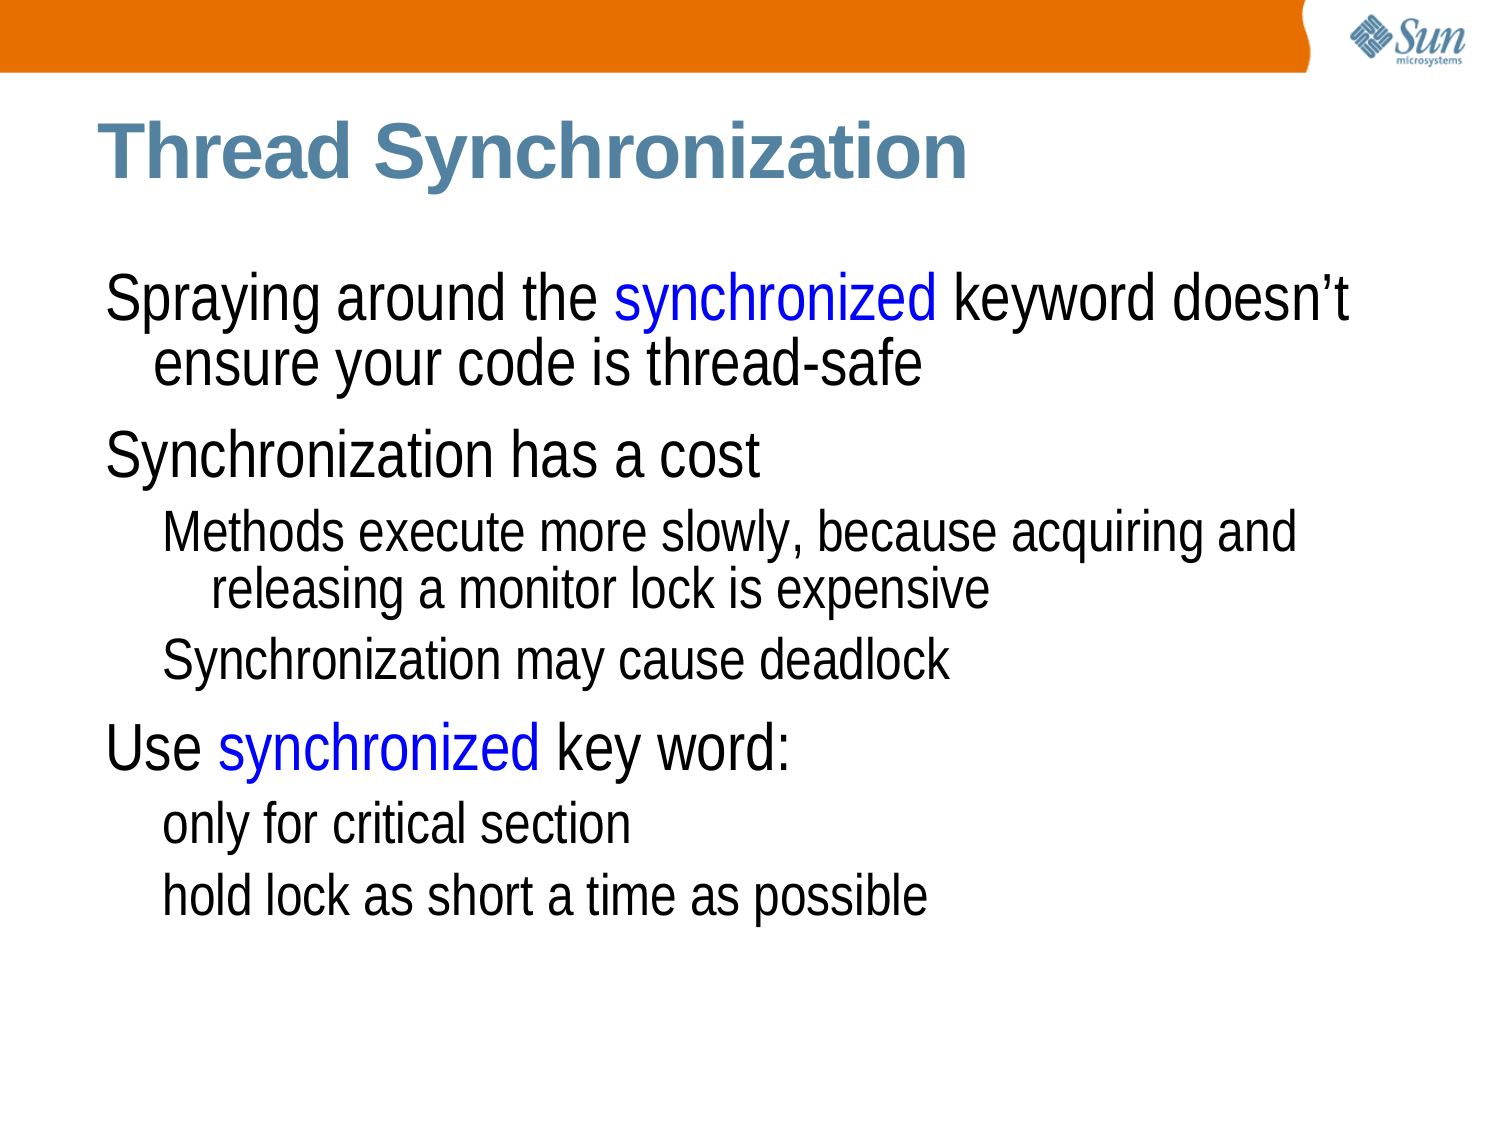

# Thread Synchronization
Spraying around the synchronized keyword doesn’t ensure your code is thread-safe
Synchronization has a cost
Methods execute more slowly, because acquiring and releasing a monitor lock is expensive
Synchronization may cause deadlock
Use synchronized key word:
only for critical section
hold lock as short a time as possible